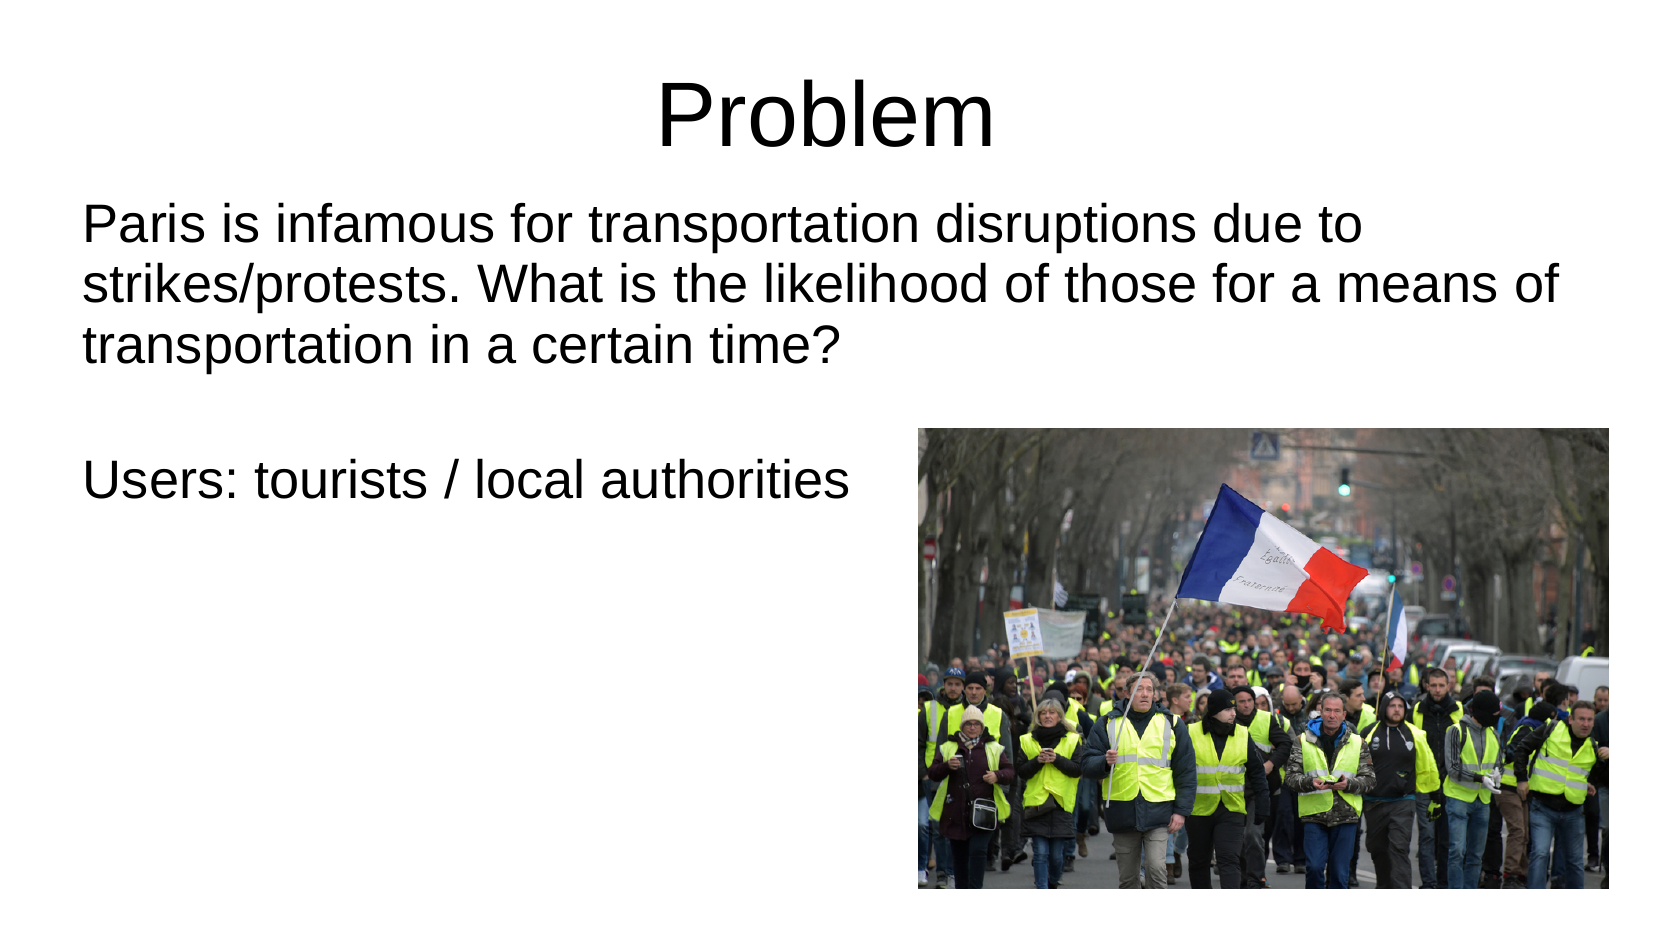

# Problem
Paris is infamous for transportation disruptions due to strikes/protests. What is the likelihood of those for a means of transportation in a certain time?
Users: tourists / local authorities